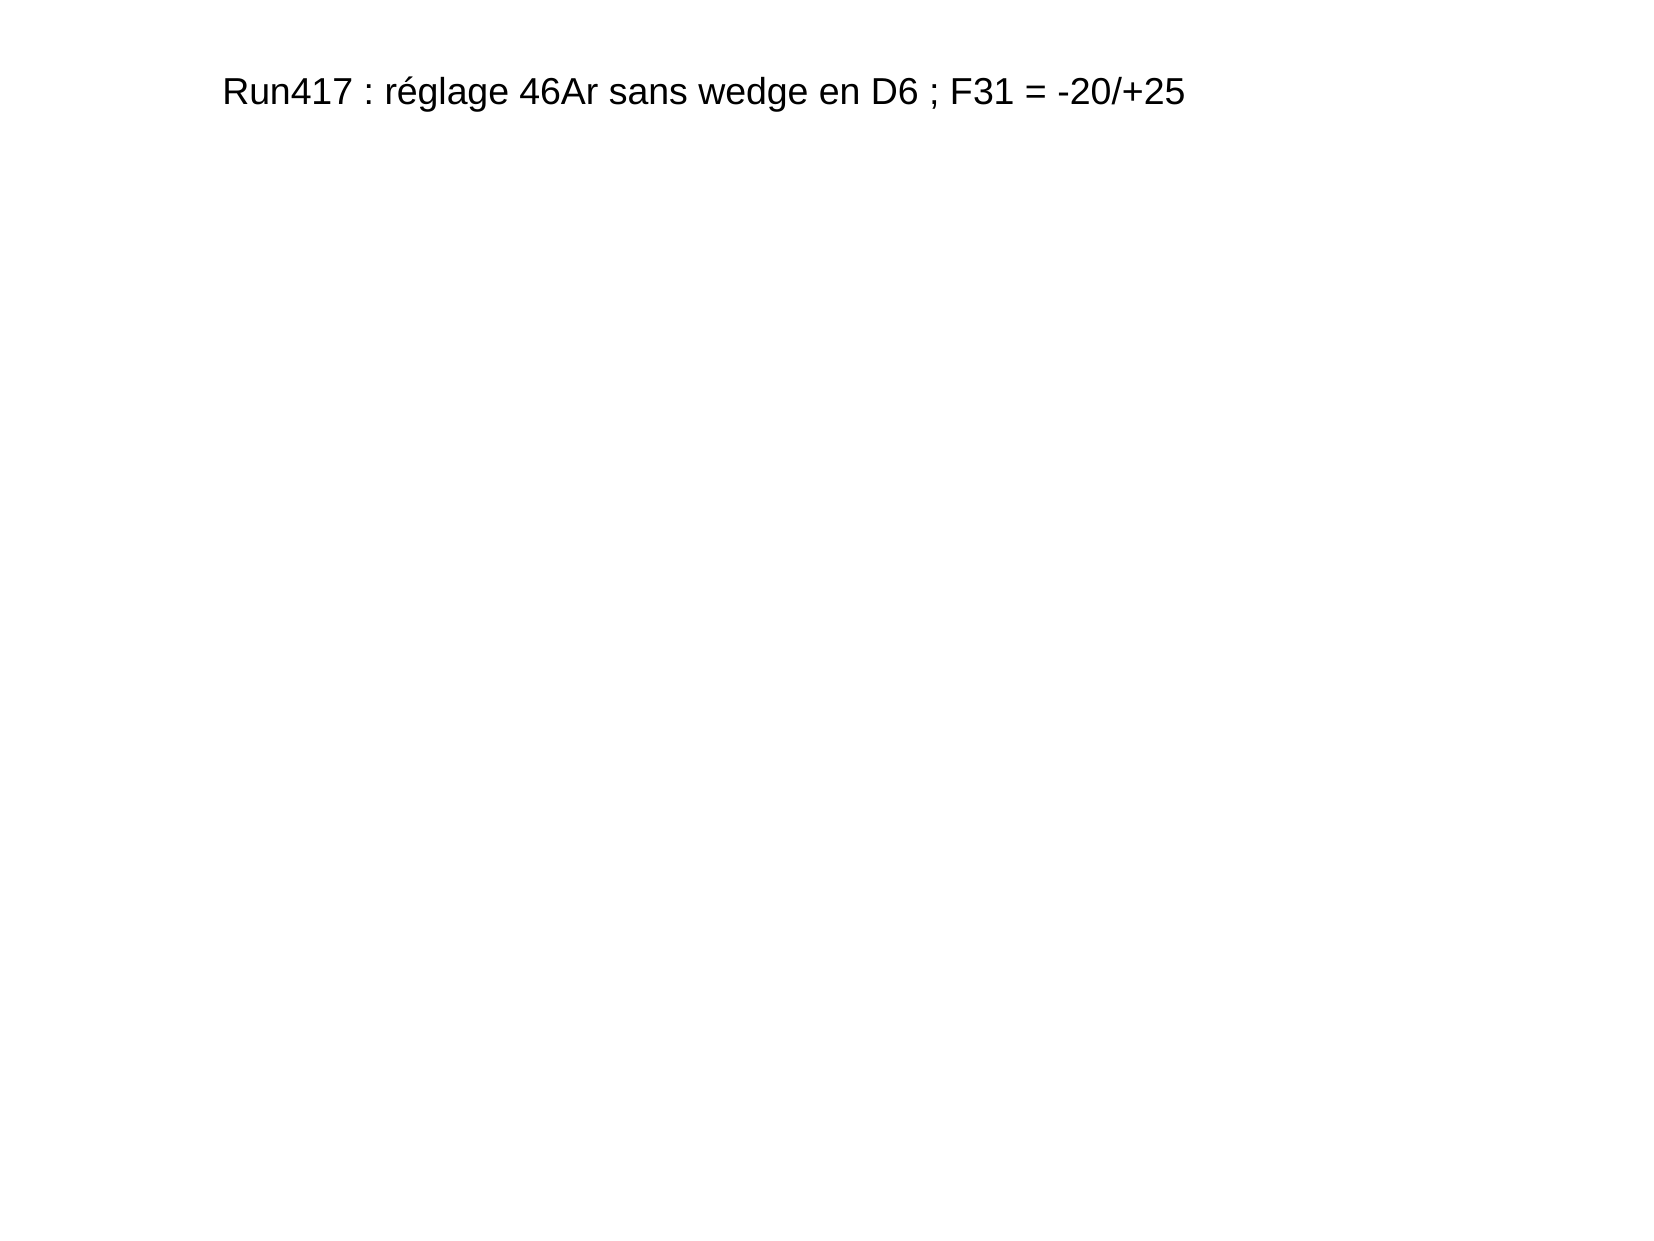

Run417 : réglage 46Ar sans wedge en D6 ; F31 = -20/+25